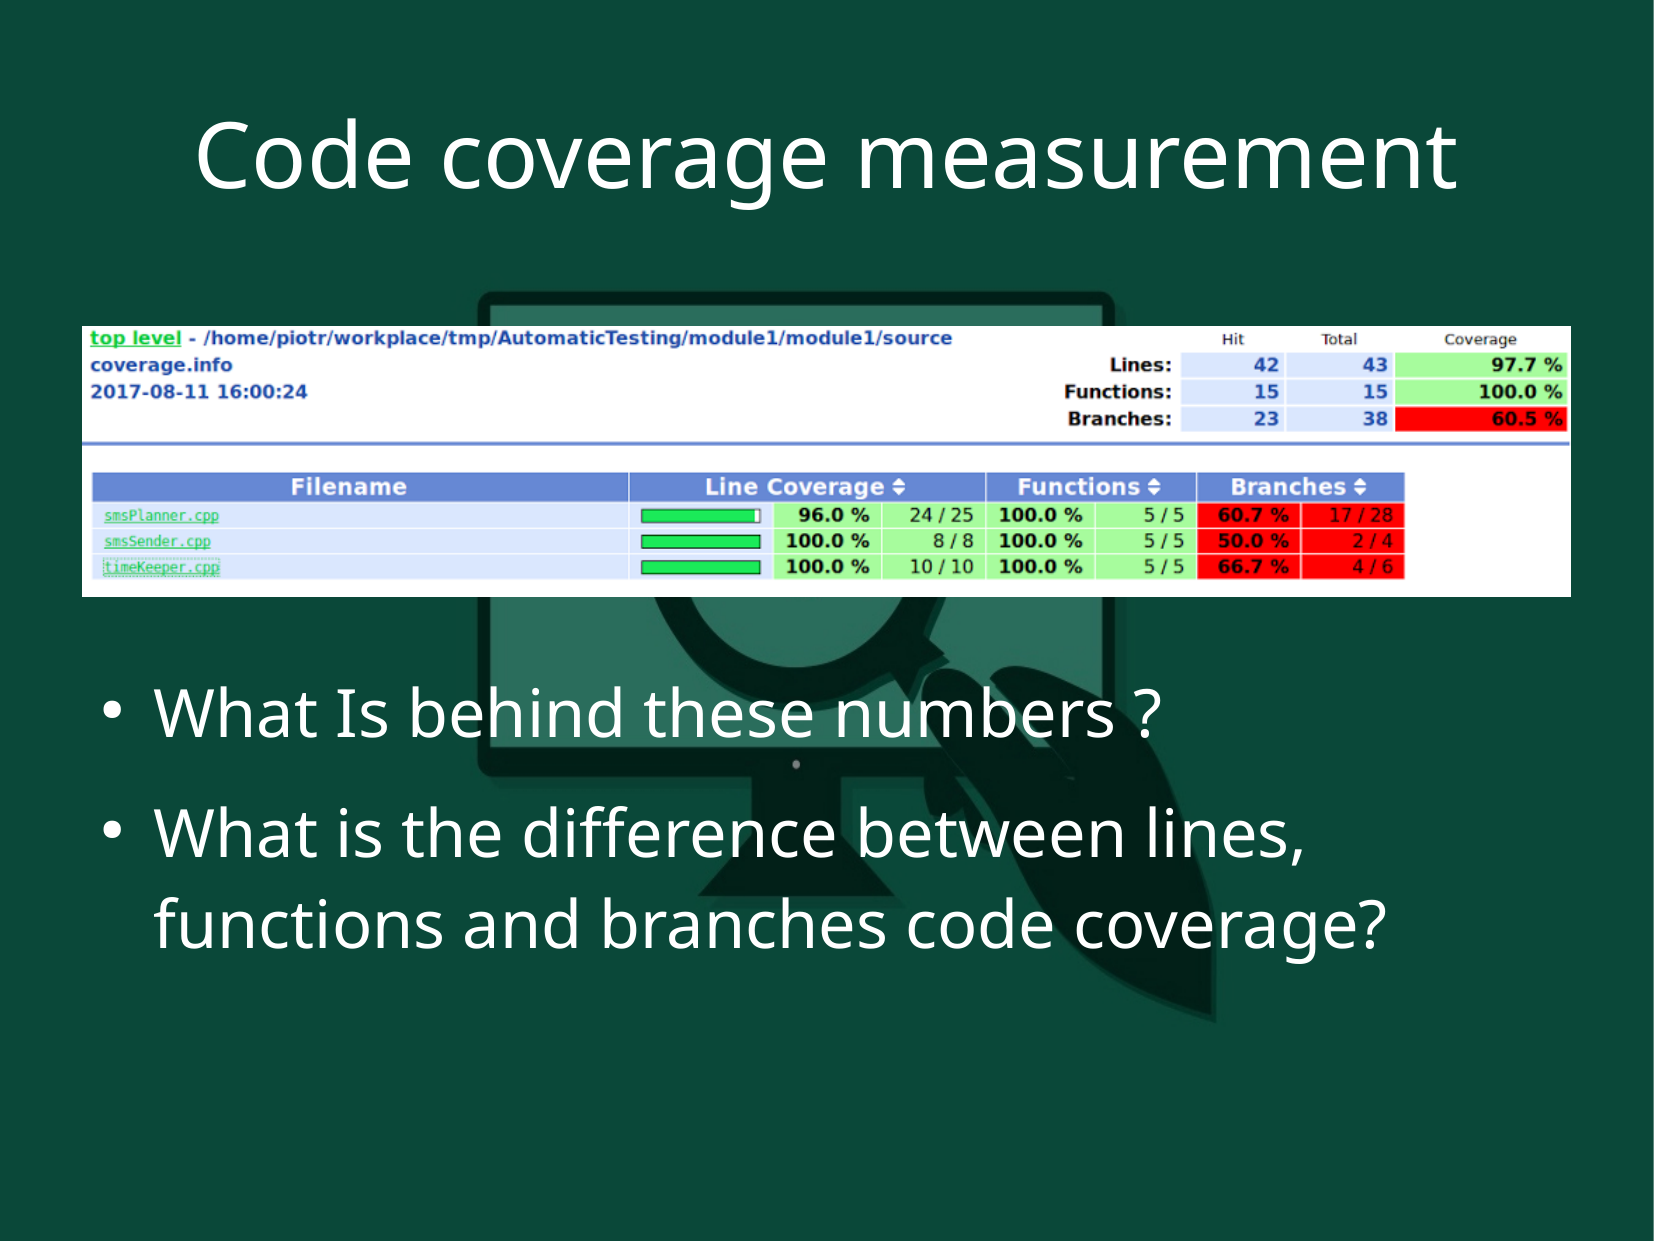

# Code coverage measurement
What Is behind these numbers ?
What is the difference between lines, functions and branches code coverage?